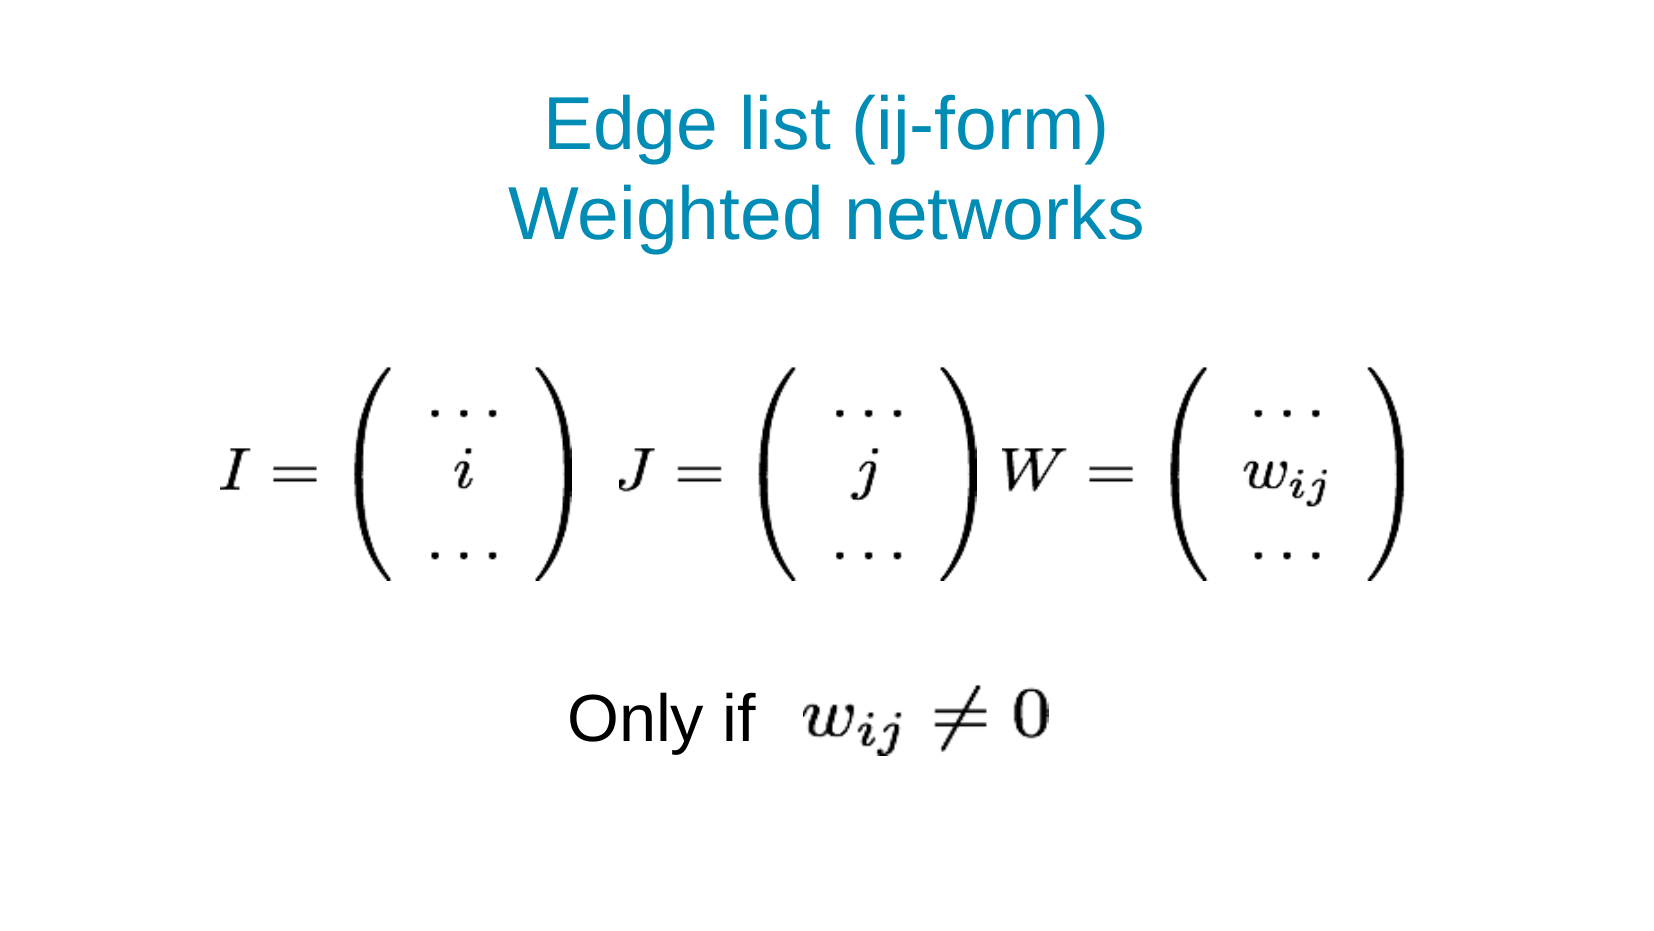

Edge list (ij-form)
Weighted networks
Only if